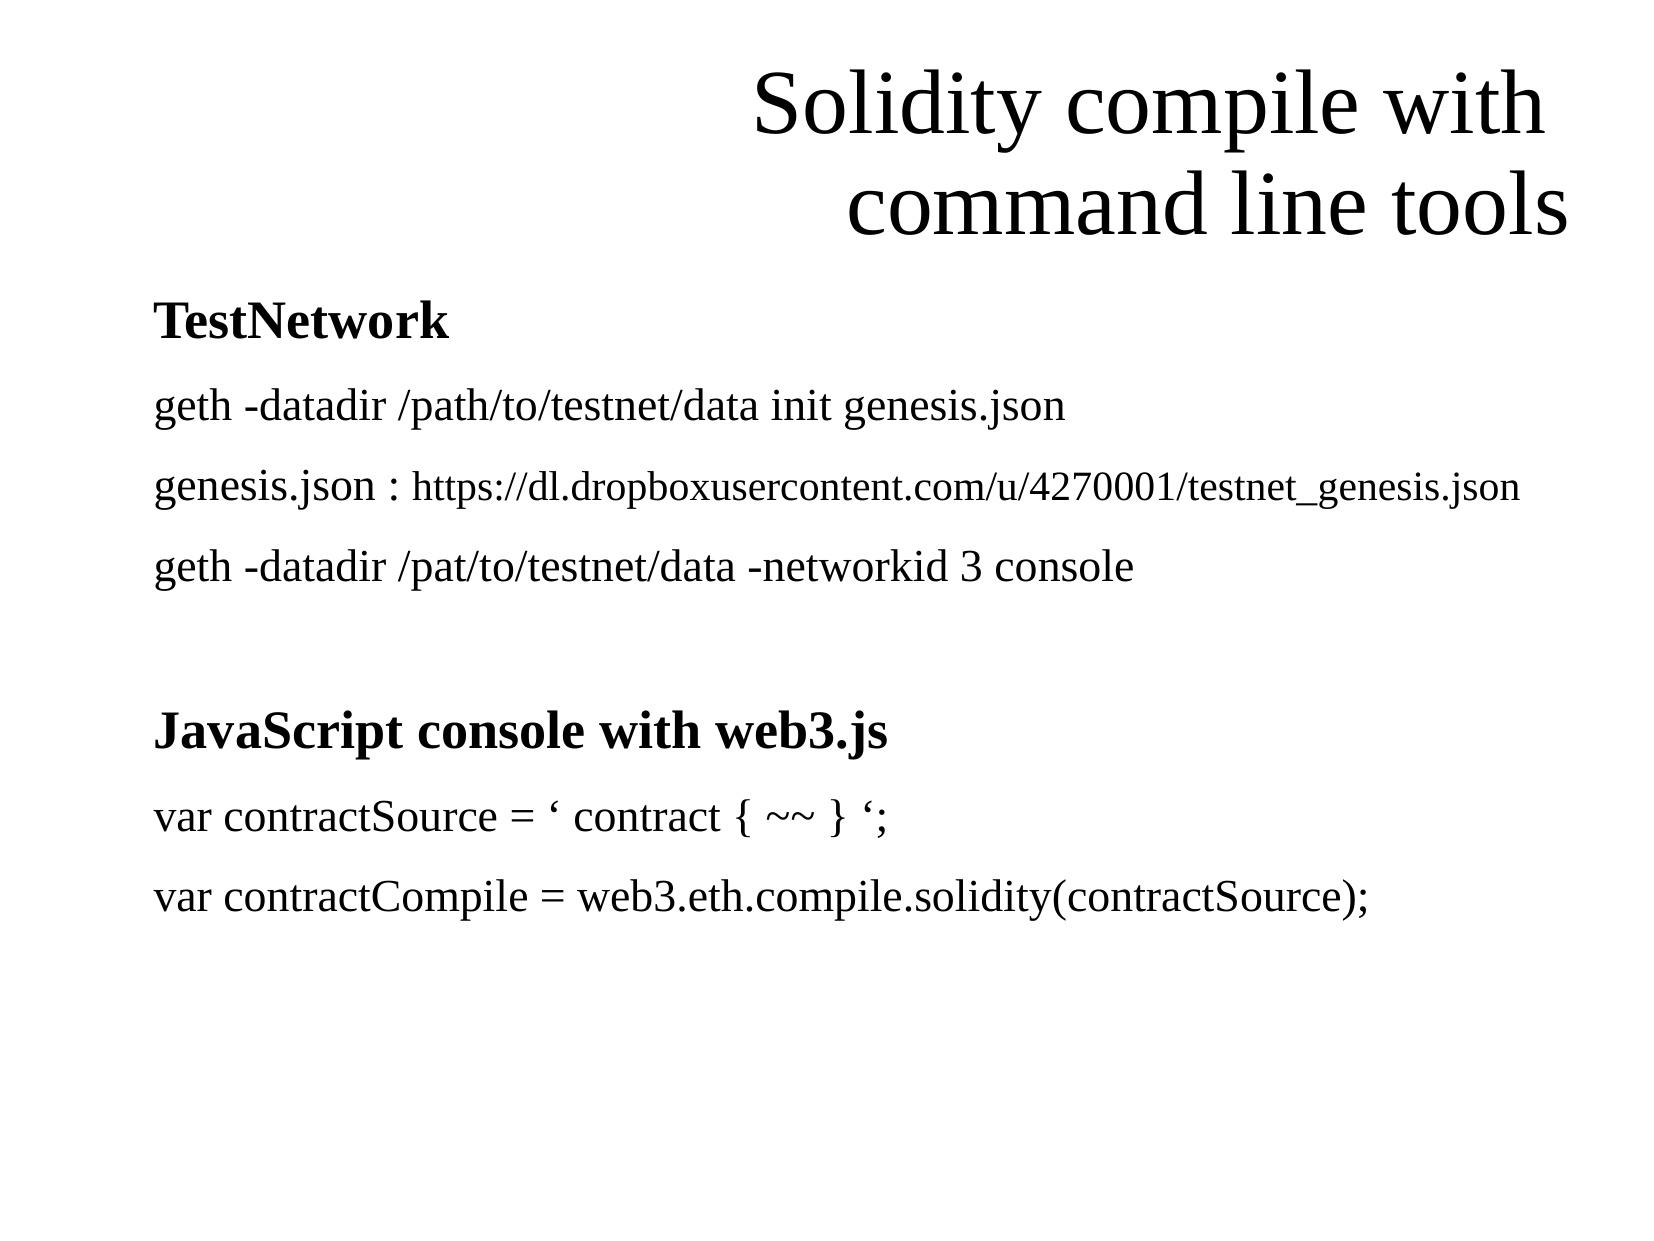

# Solidity compile with command line tools
TestNetwork
geth -datadir /path/to/testnet/data init genesis.json
genesis.json : https://dl.dropboxusercontent.com/u/4270001/testnet_genesis.json
geth -datadir /pat/to/testnet/data -networkid 3 console
JavaScript console with web3.js
var contractSource = ‘ contract { ~~ } ‘;
var contractCompile = web3.eth.compile.solidity(contractSource);